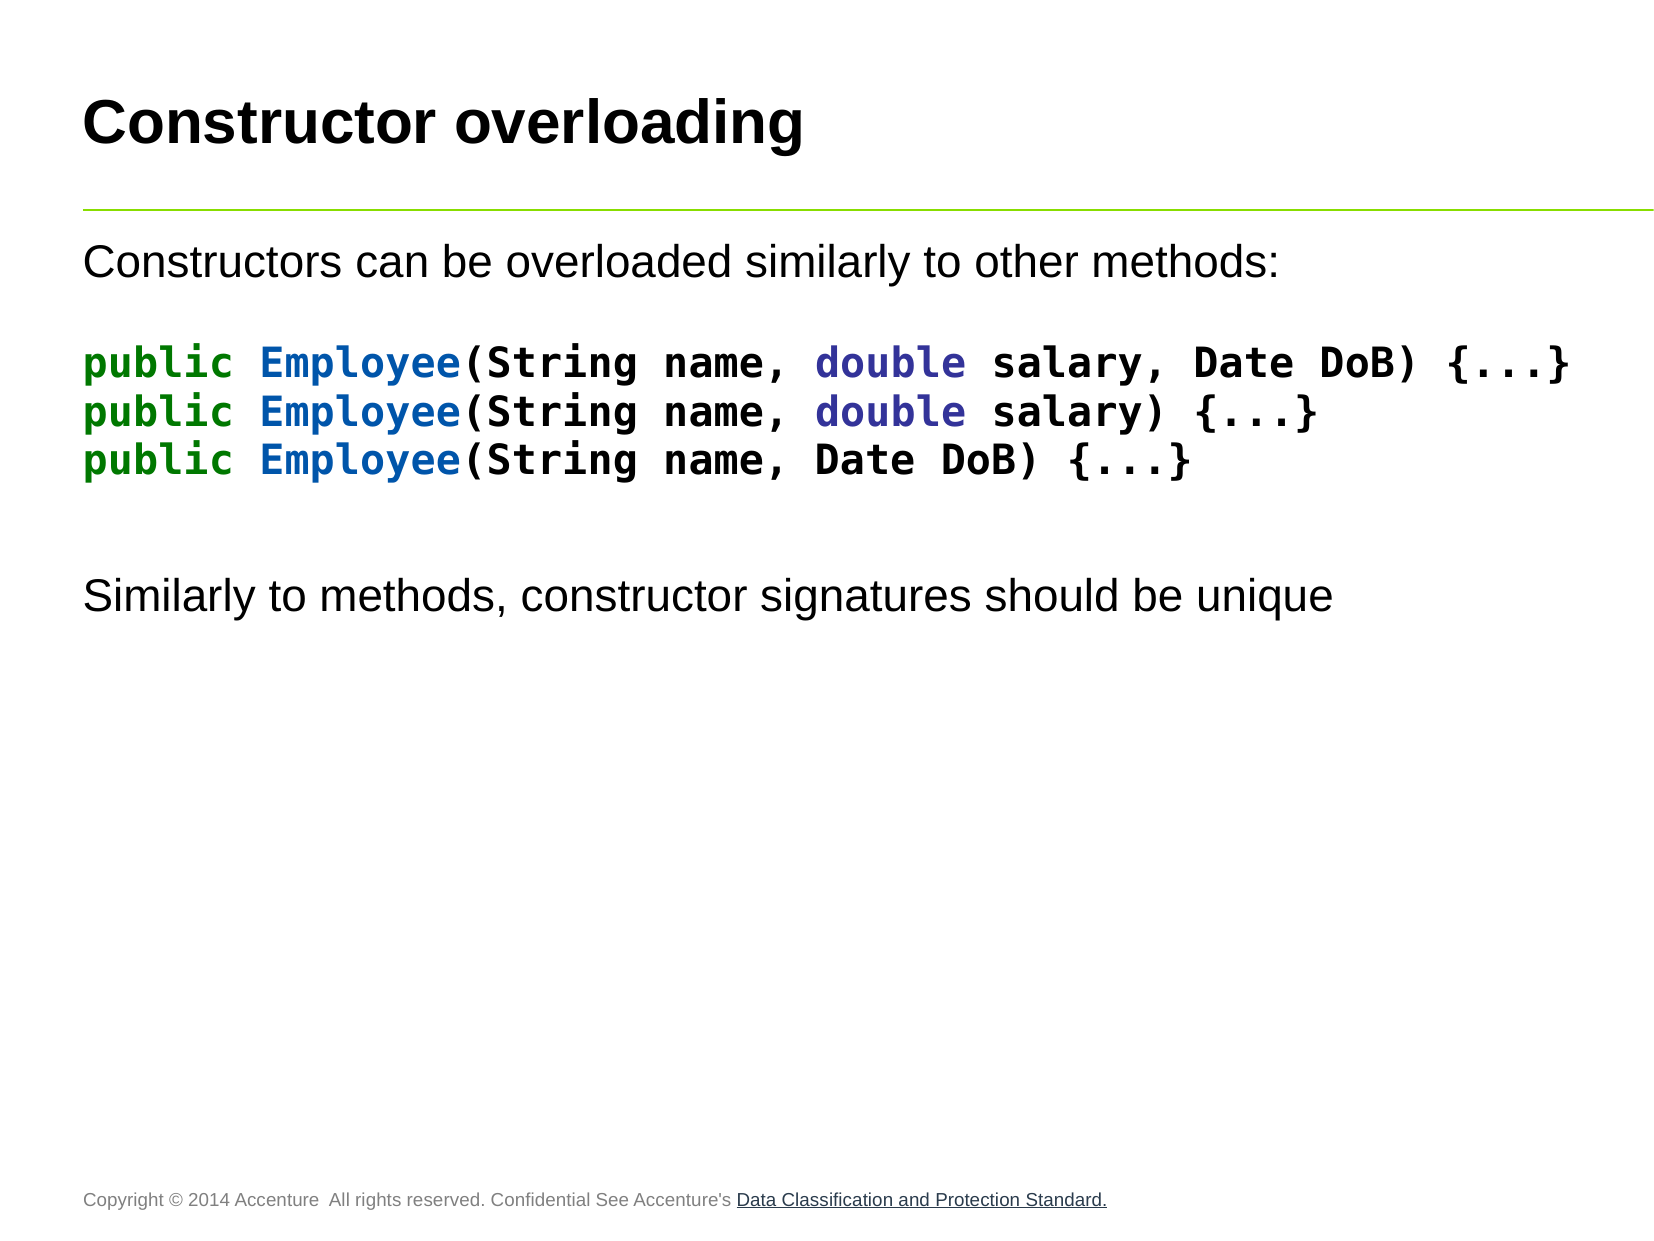

# Constructor overloading
Constructors can be overloaded similarly to other methods:
public Employee(String name, double salary, Date DoB) {...}
public Employee(String name, double salary) {...}
public Employee(String name, Date DoB) {...}
Similarly to methods, constructor signatures should be unique